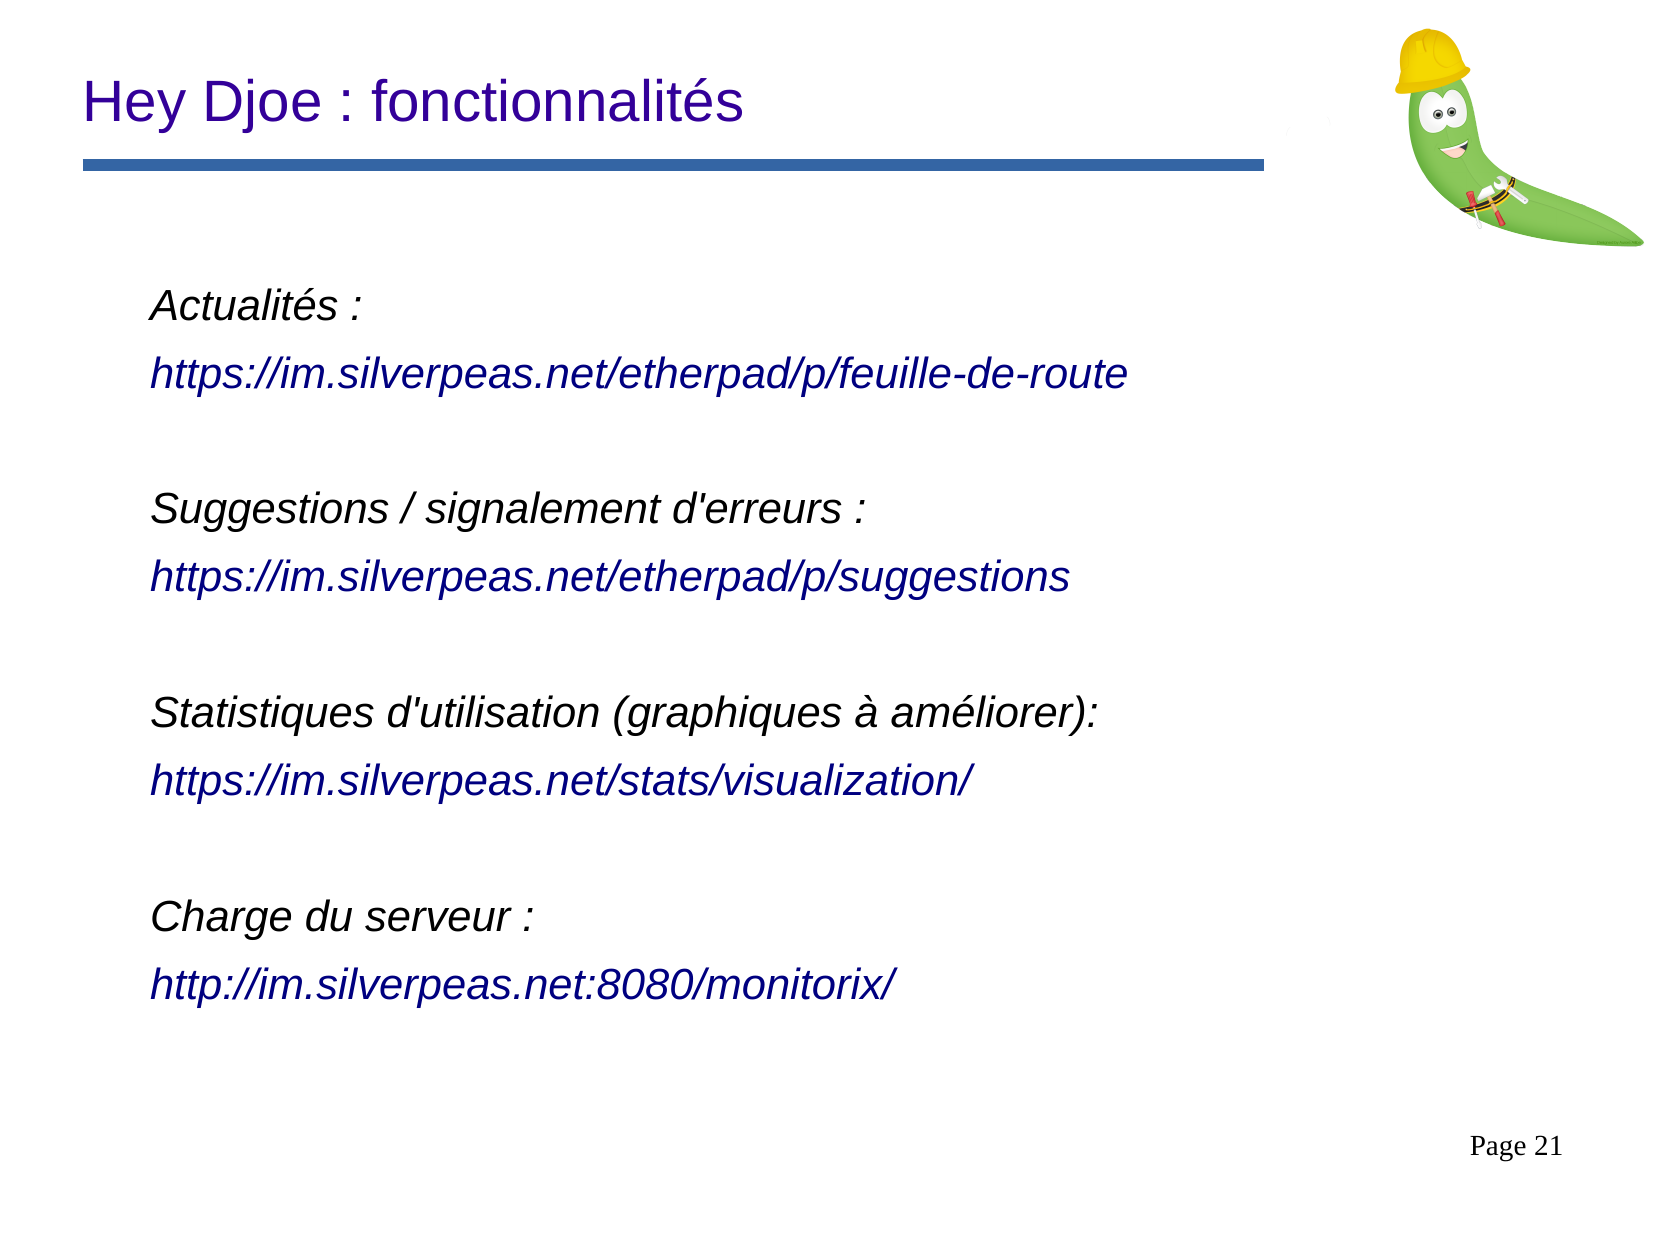

# Hey Djoe : fonctionnalités
Actualités :
https://im.silverpeas.net/etherpad/p/feuille-de-route
Suggestions / signalement d'erreurs :
https://im.silverpeas.net/etherpad/p/suggestions
Statistiques d'utilisation (graphiques à améliorer):
https://im.silverpeas.net/stats/visualization/
Charge du serveur :
http://im.silverpeas.net:8080/monitorix/
21